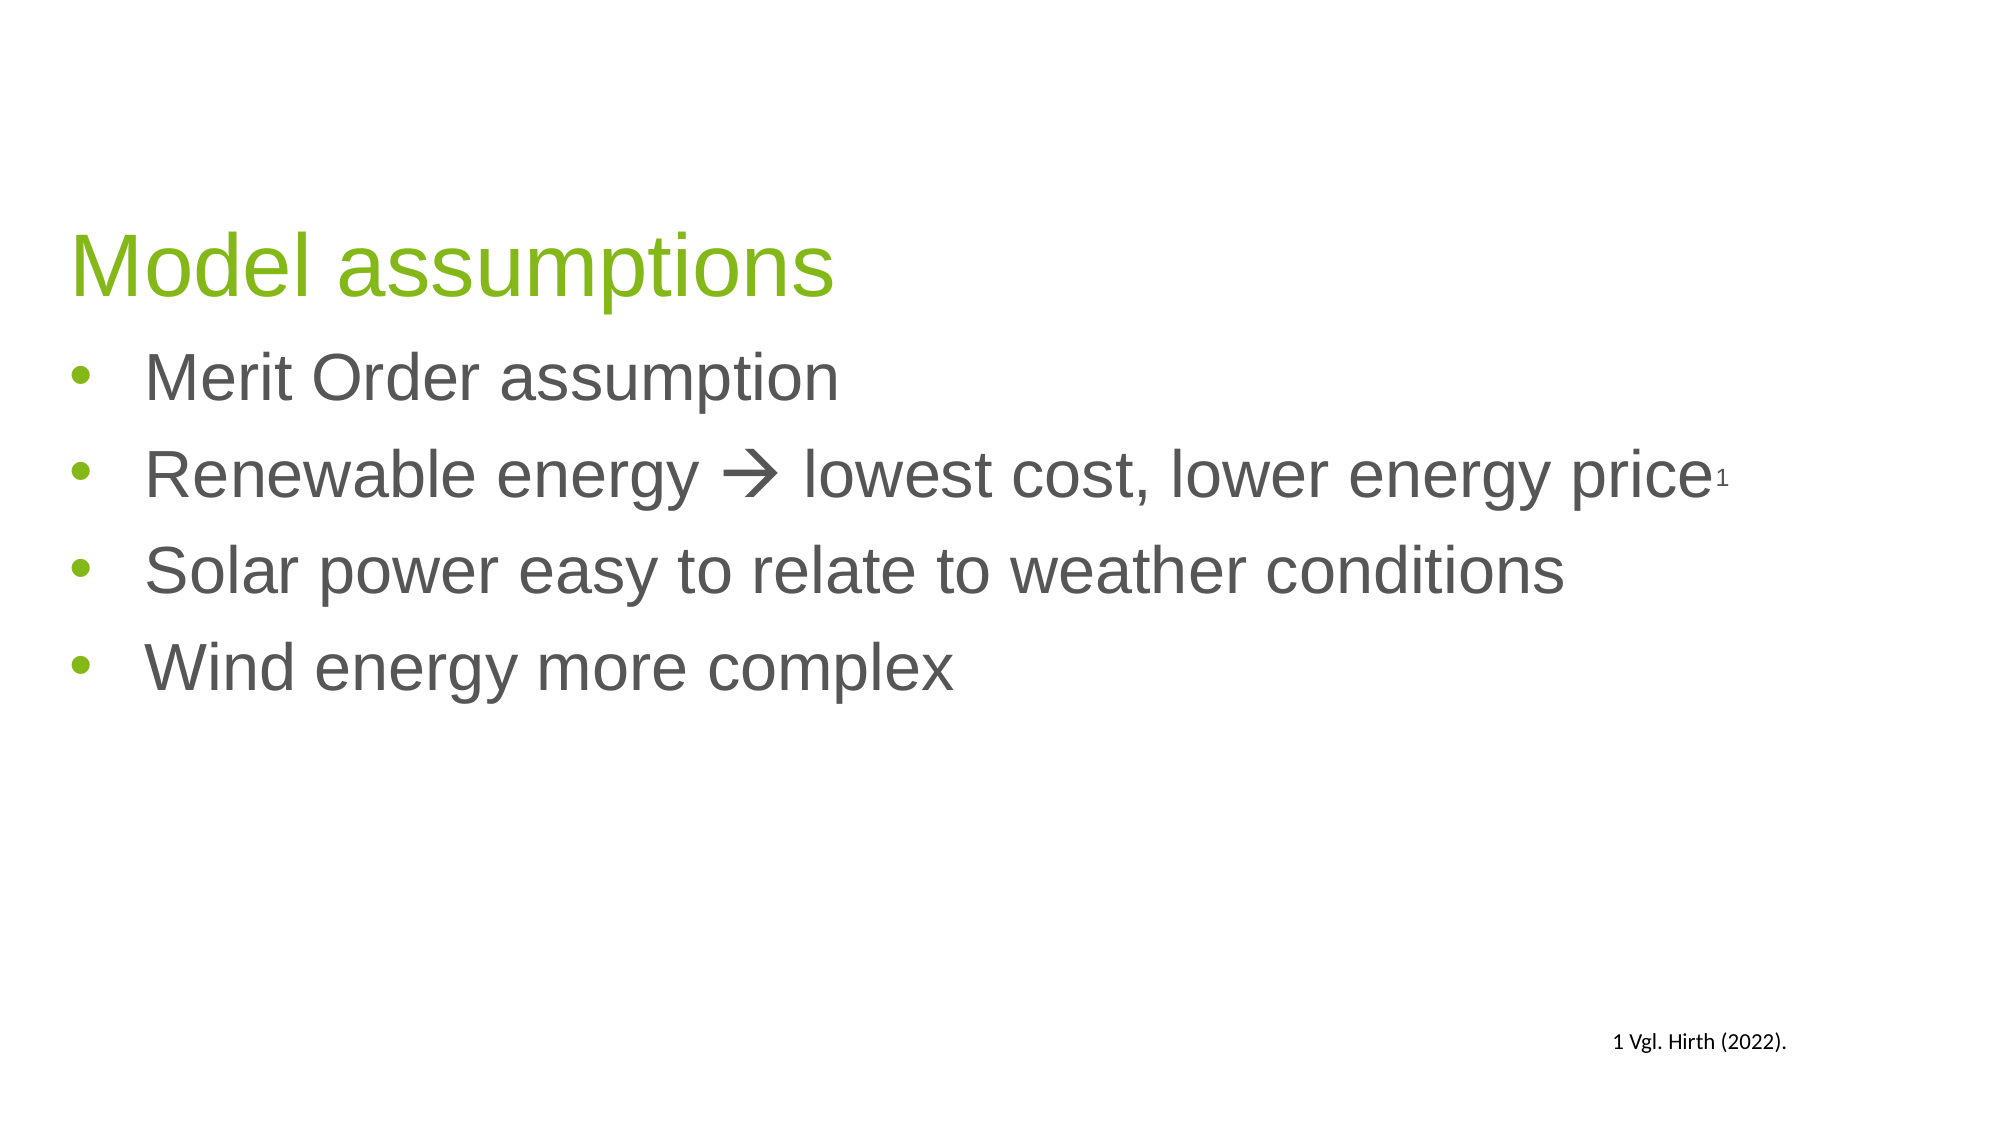

# Model assumptions
Merit Order assumption
Renewable energy  lowest cost, lower energy price1
Solar power easy to relate to weather conditions
Wind energy more complex
1 Vgl. Hirth (2022).